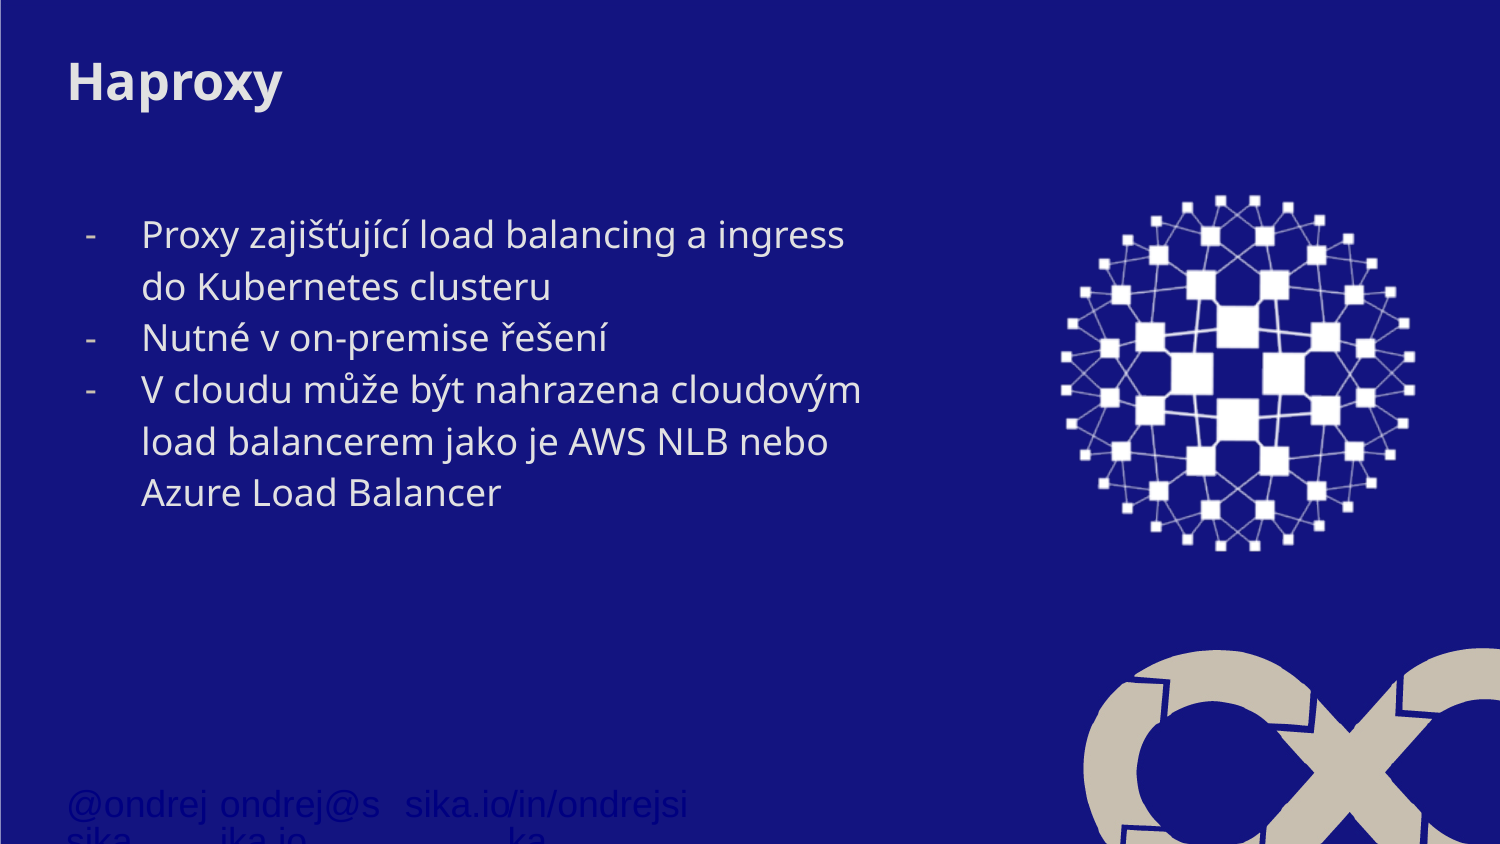

# Haproxy
Proxy zajišťující load balancing a ingress do Kubernetes clusteru
Nutné v on-premise řešení
V cloudu může být nahrazena cloudovým load balancerem jako je AWS NLB nebo Azure Load Balancer